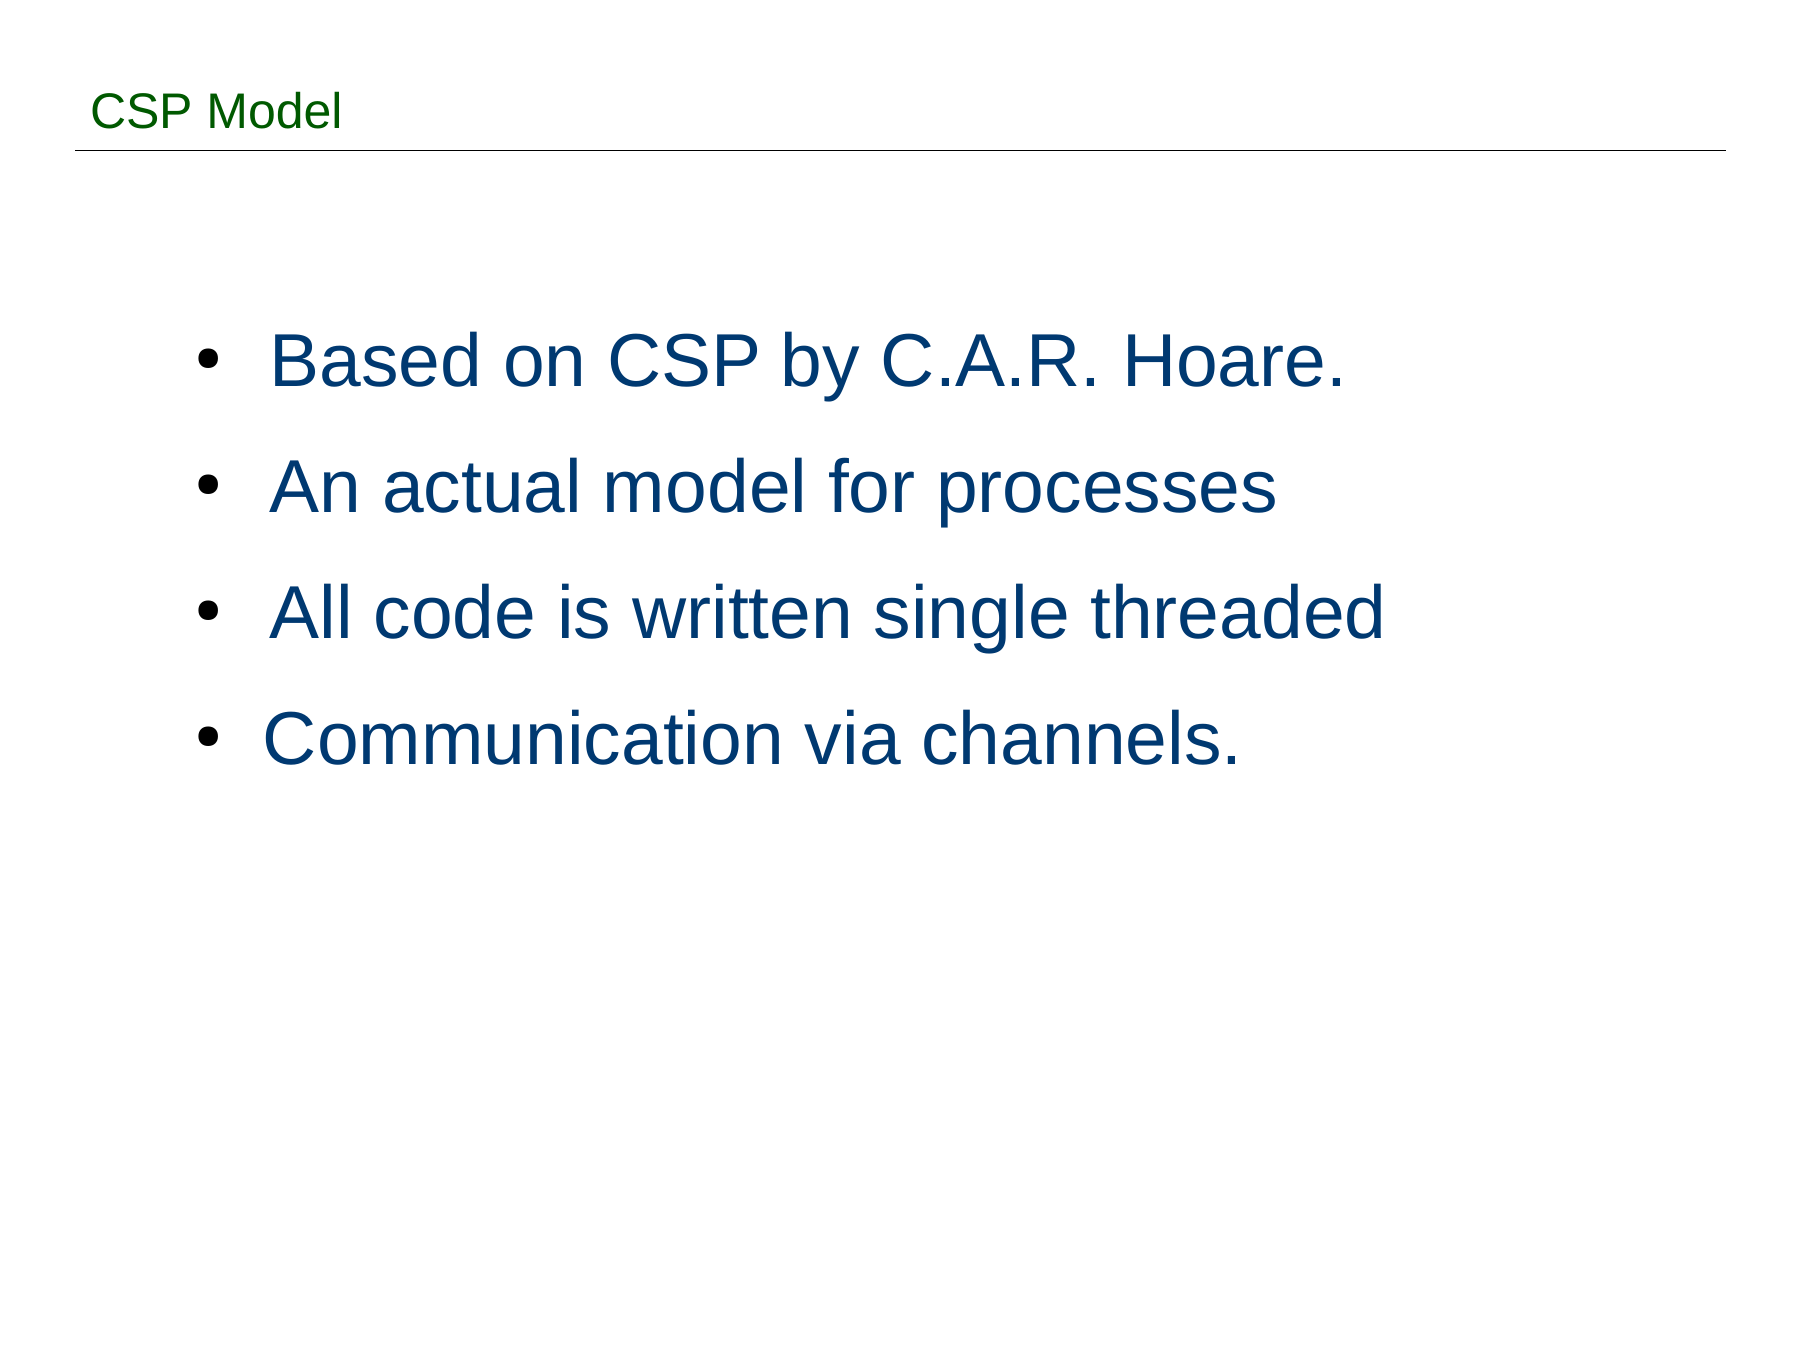

# CSP Model
	Based on CSP by C.A.R. Hoare.
	An actual model for processes
	All code is written single threaded
 Communication via channels.